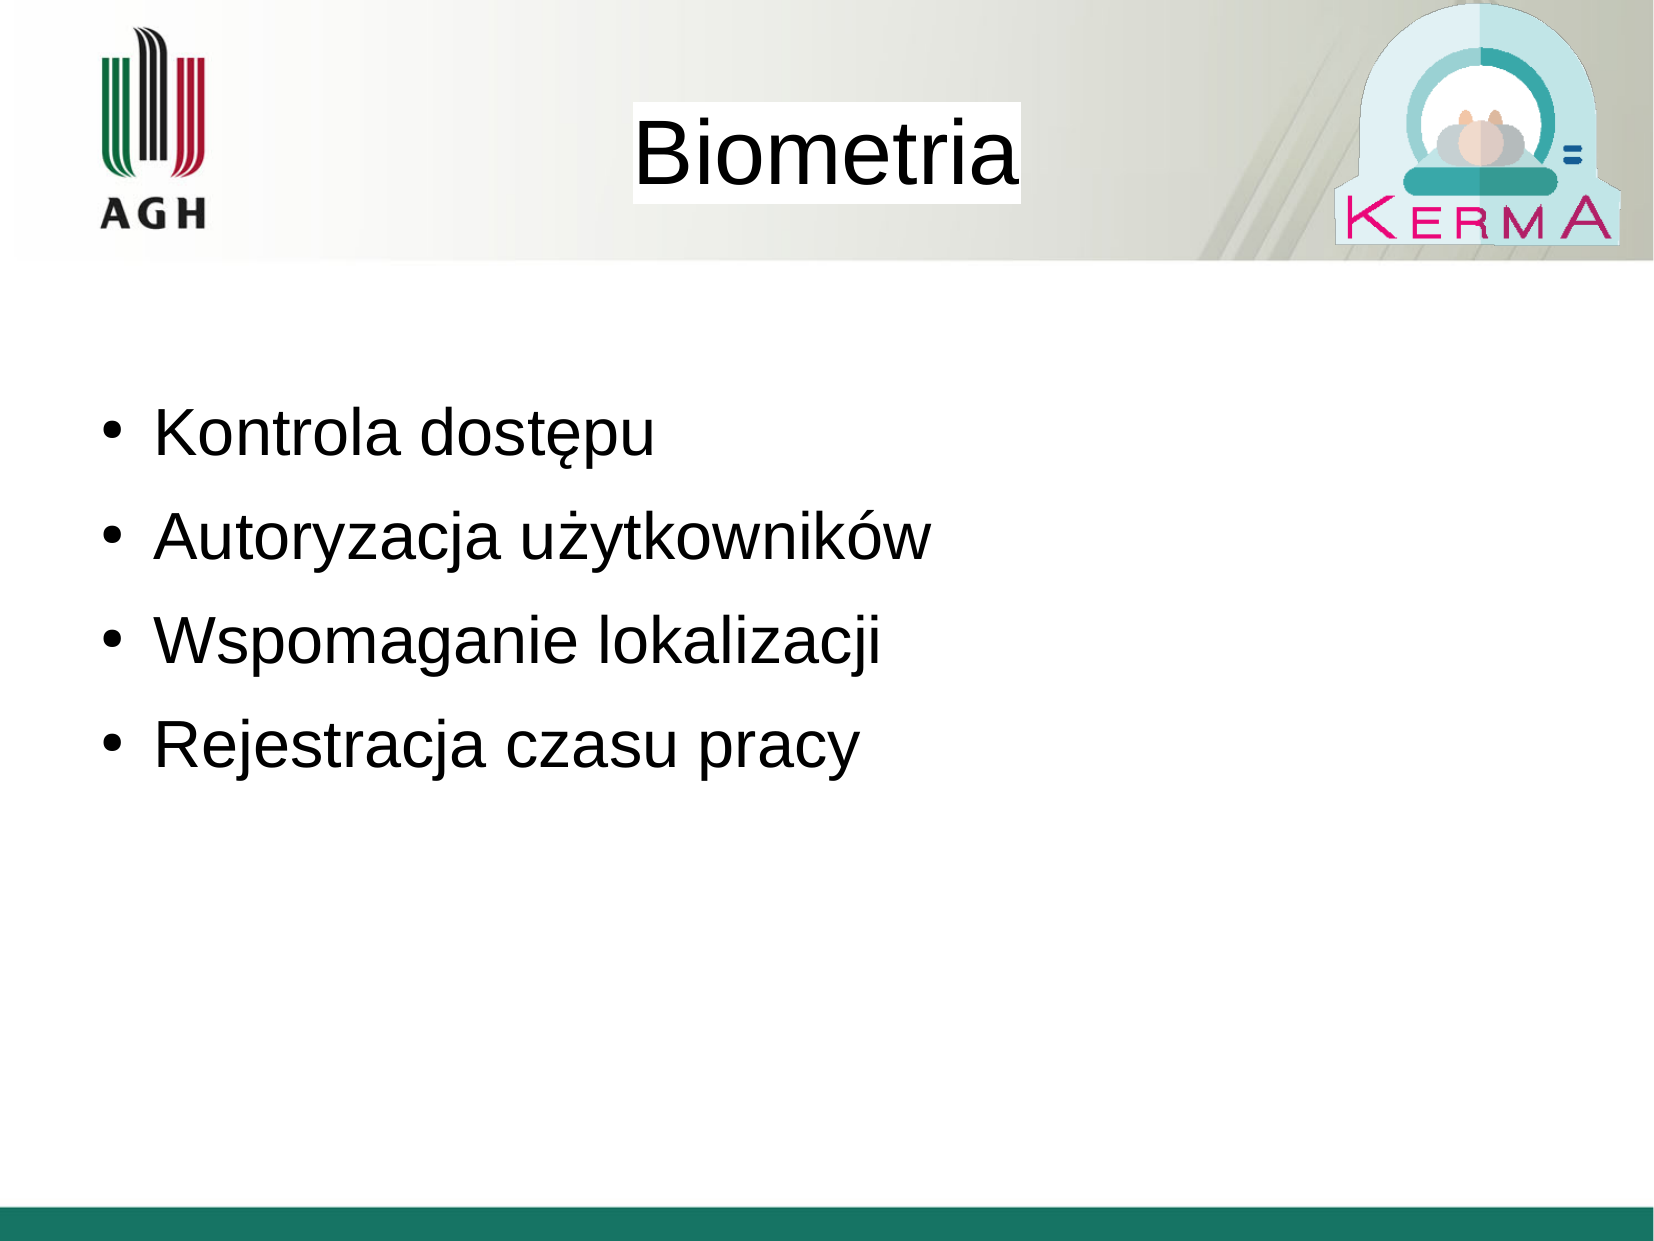

# Biometria
Kontrola dostępu
Autoryzacja użytkowników
Wspomaganie lokalizacji
Rejestracja czasu pracy